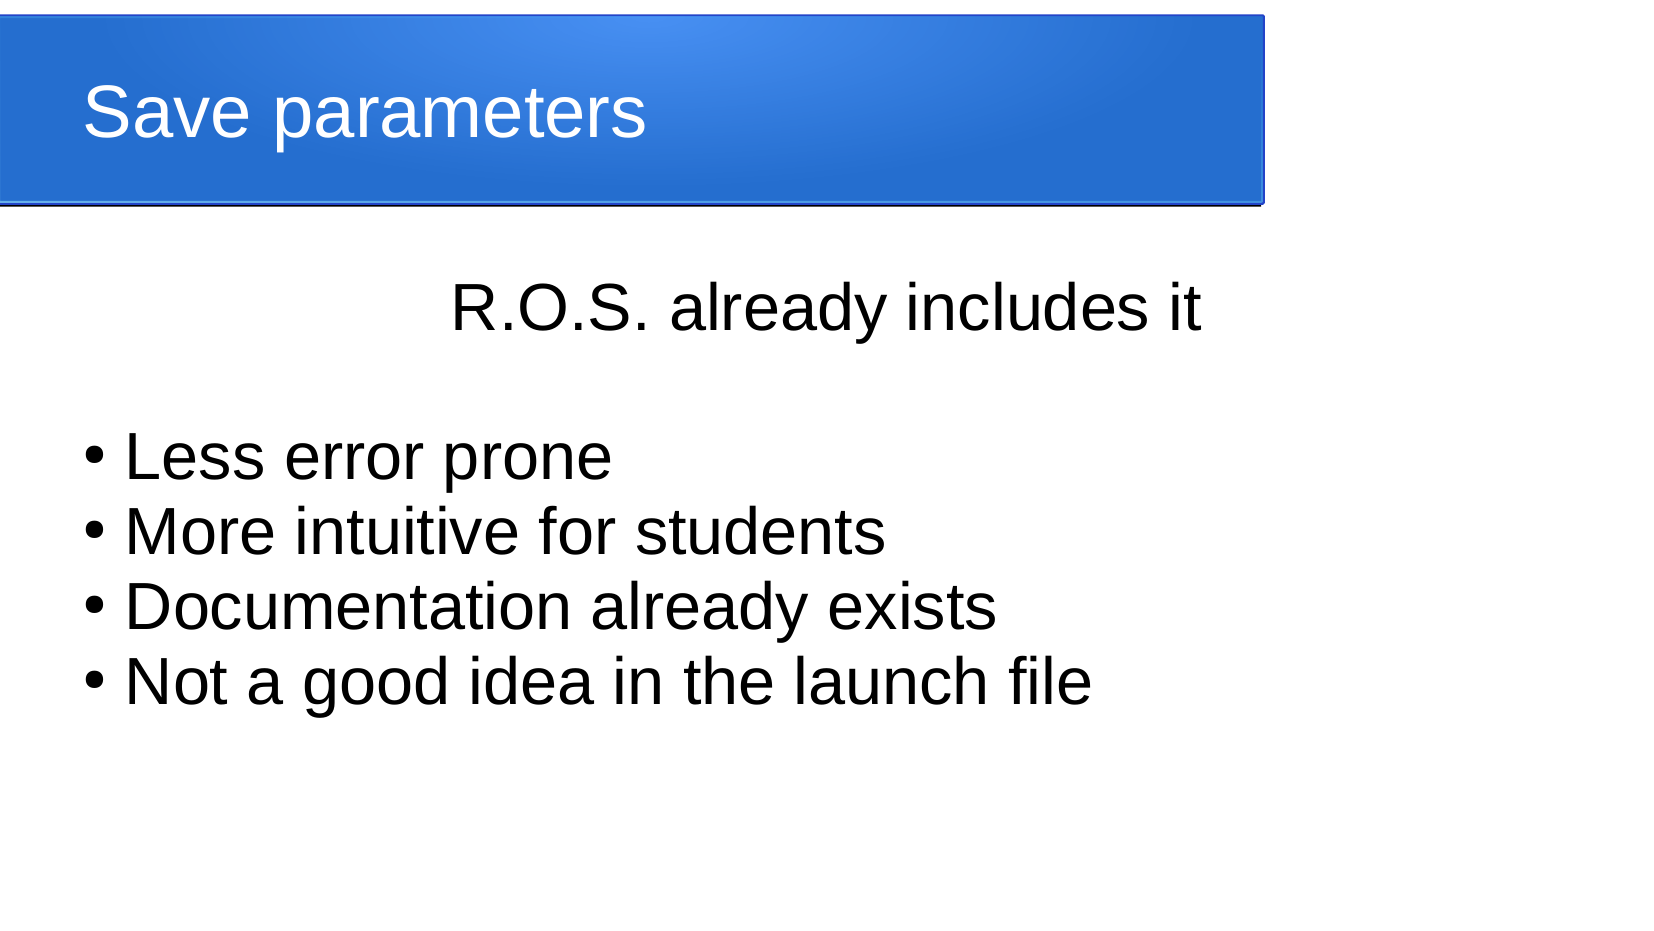

# Save parameters
R.O.S. already includes it
 Less error prone
 More intuitive for students
 Documentation already exists
 Not a good idea in the launch file